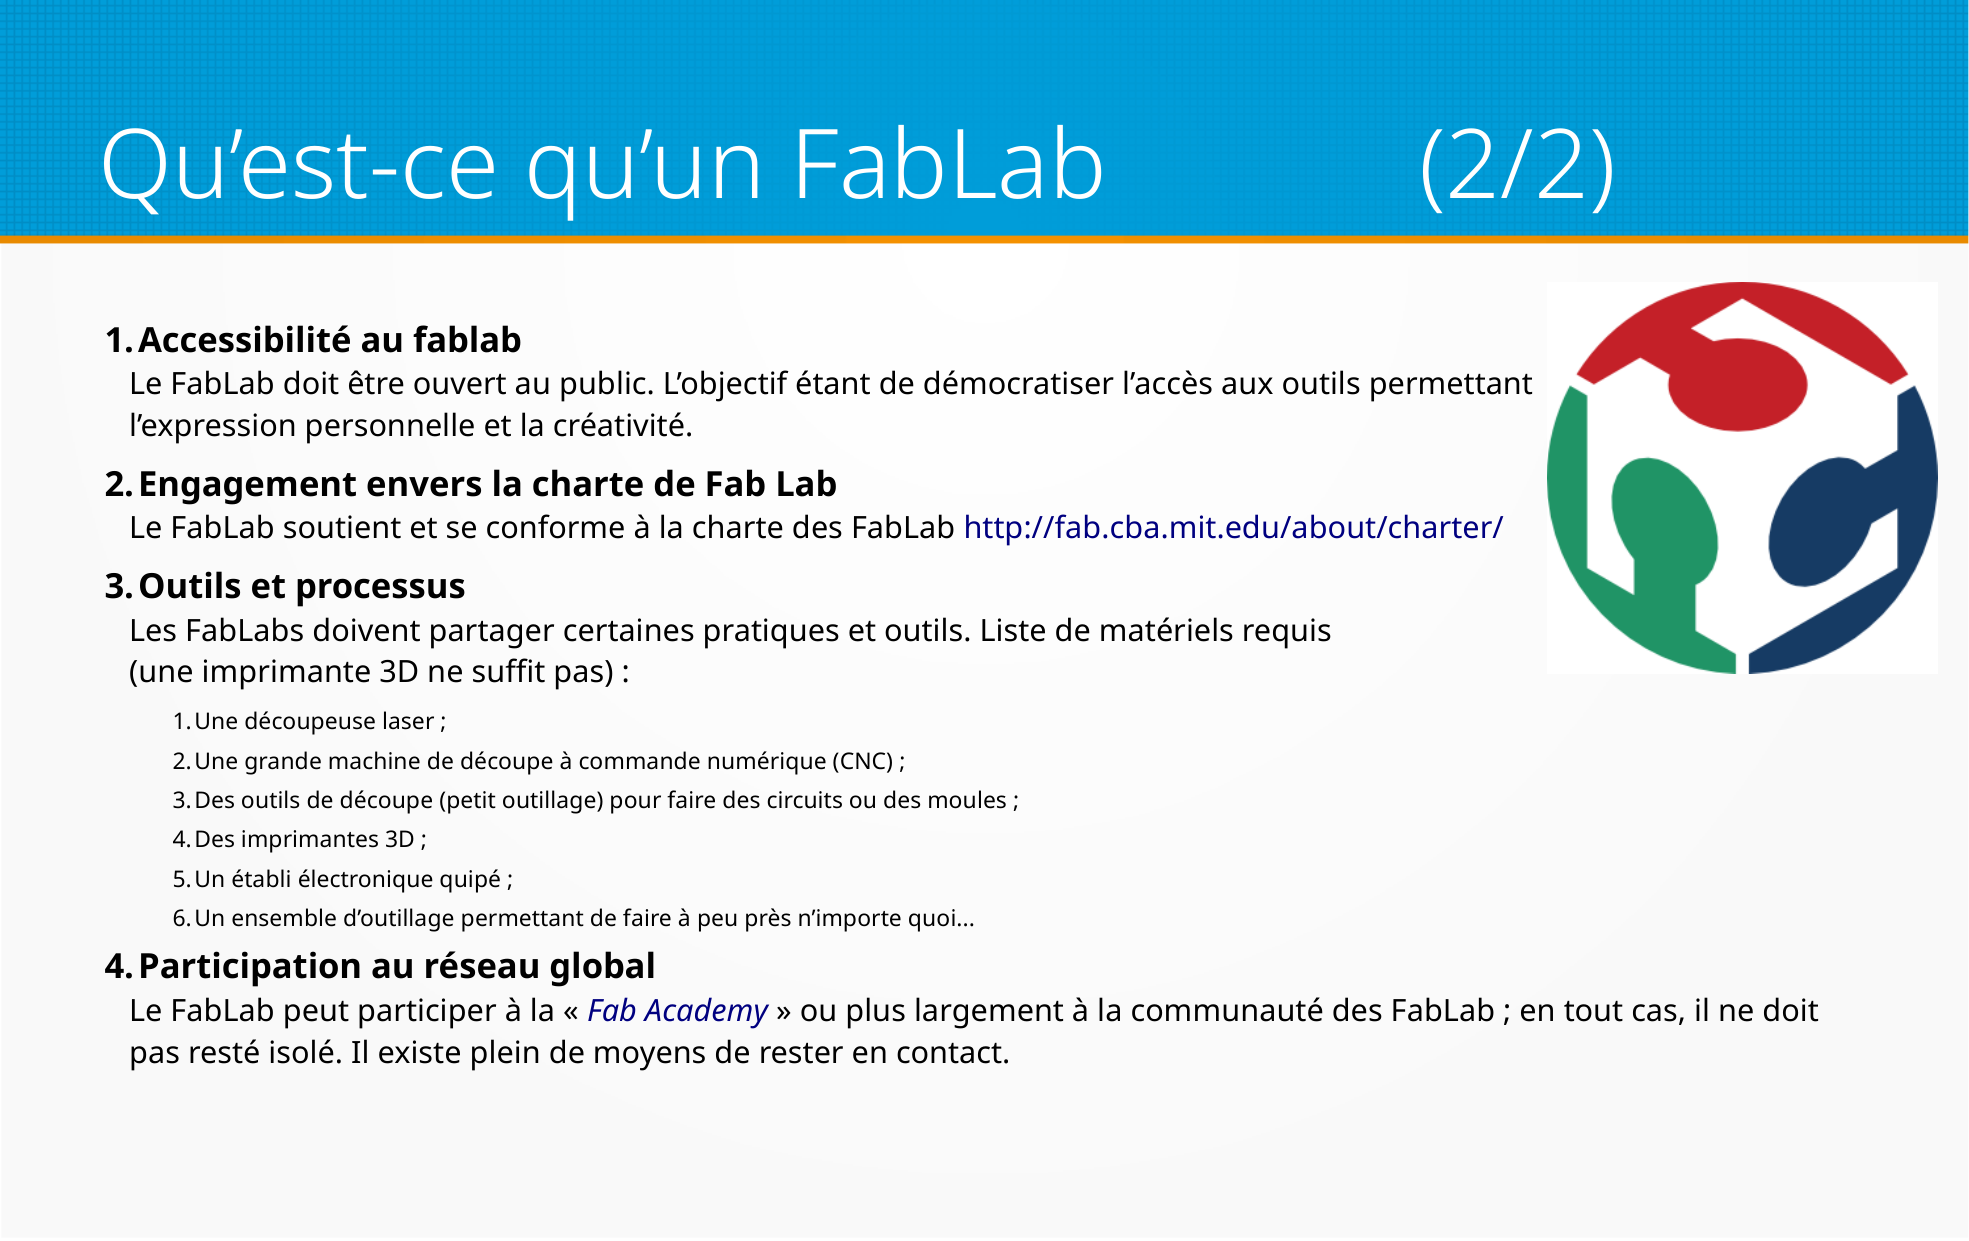

# Qu’est-ce qu’un FabLab	 (2/2)
 Accessibilité au fablab
Le FabLab doit être ouvert au public. L’objectif étant de démocratiser l’accès aux outils permettant
l’expression personnelle et la créativité.
 Engagement envers la charte de Fab Lab
Le FabLab soutient et se conforme à la charte des FabLab http://fab.cba.mit.edu/about/charter/
 Outils et processus
Les FabLabs doivent partager certaines pratiques et outils. Liste de matériels requis
(une imprimante 3D ne suffit pas) :
Une découpeuse laser ;
Une grande machine de découpe à commande numérique (CNC) ;
Des outils de découpe (petit outillage) pour faire des circuits ou des moules ;
Des imprimantes 3D ;
Un établi électronique quipé ;
Un ensemble d’outillage permettant de faire à peu près n’importe quoi...
 Participation au réseau global
Le FabLab peut participer à la « Fab Academy » ou plus largement à la communauté des FabLab ; en tout cas, il ne doit pas resté isolé. Il existe plein de moyens de rester en contact.